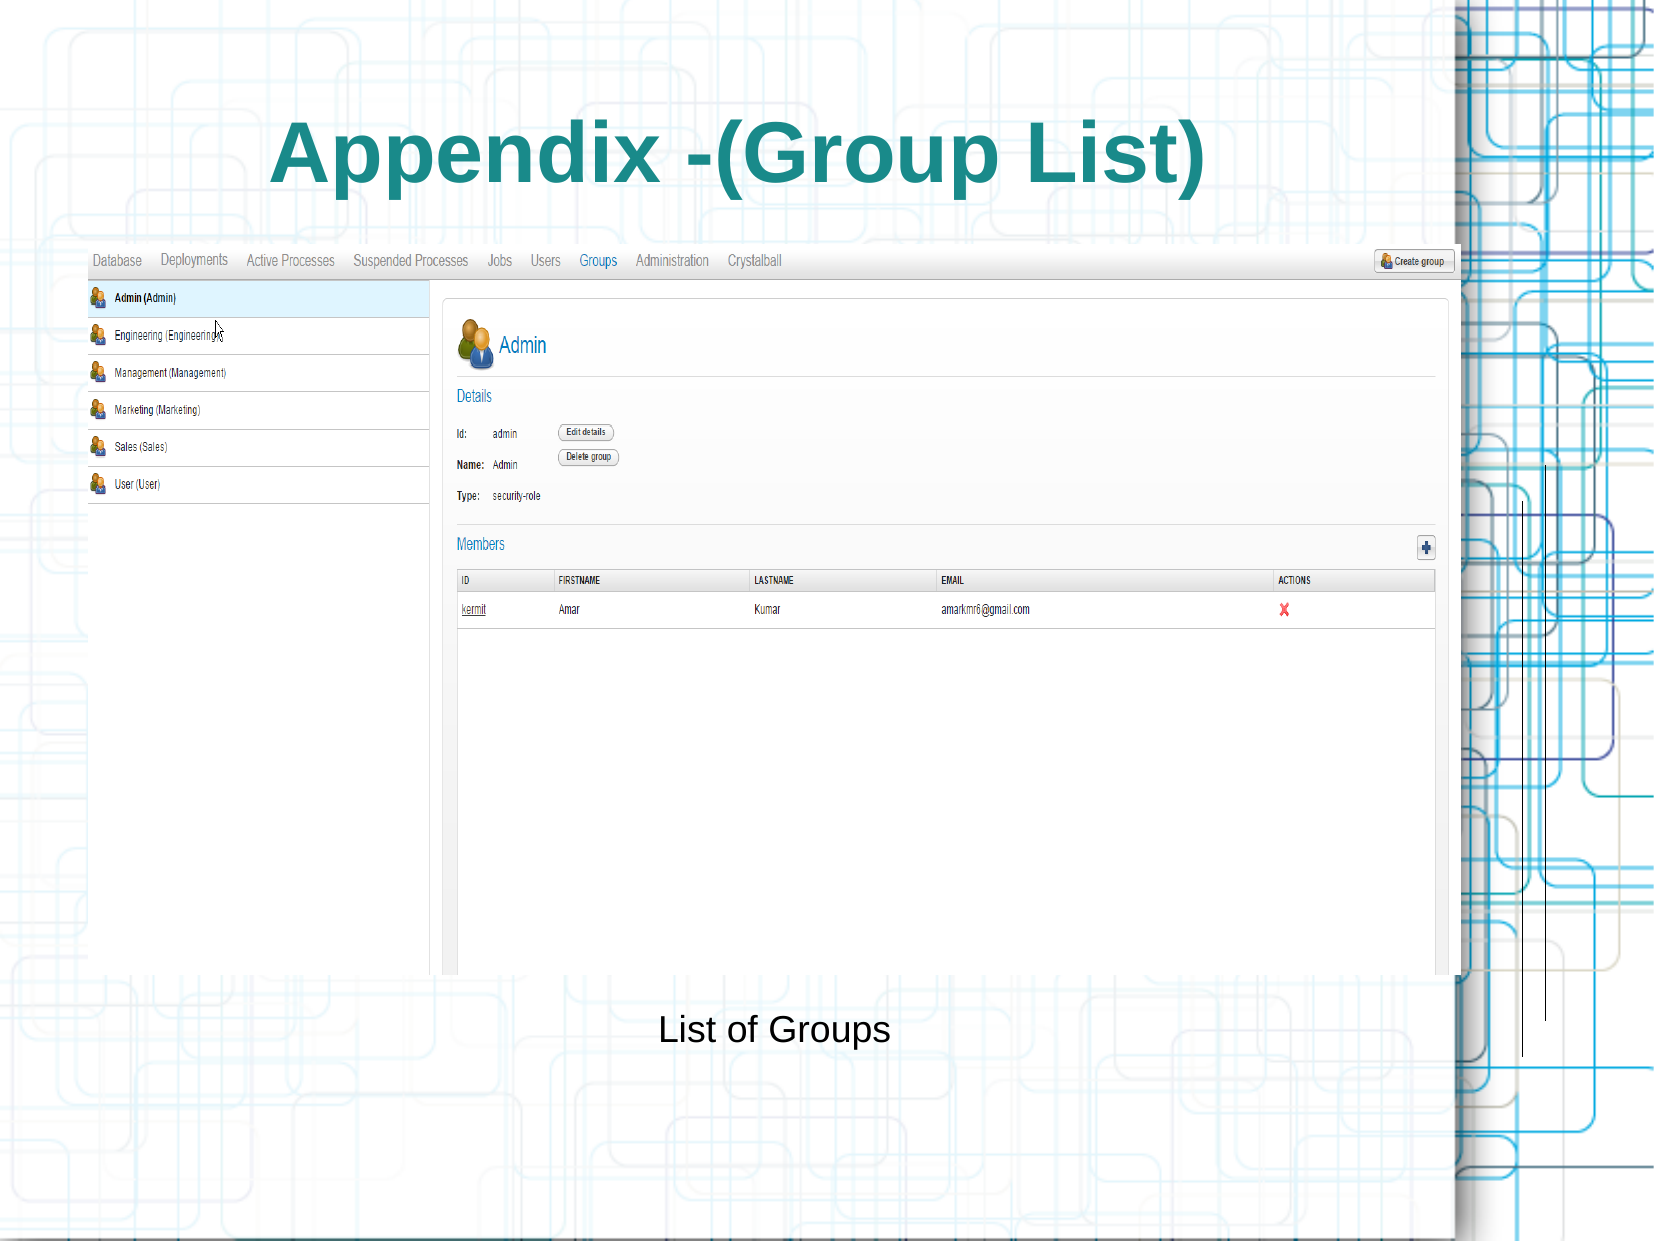

# Appendix -(Group List)
List of Groups